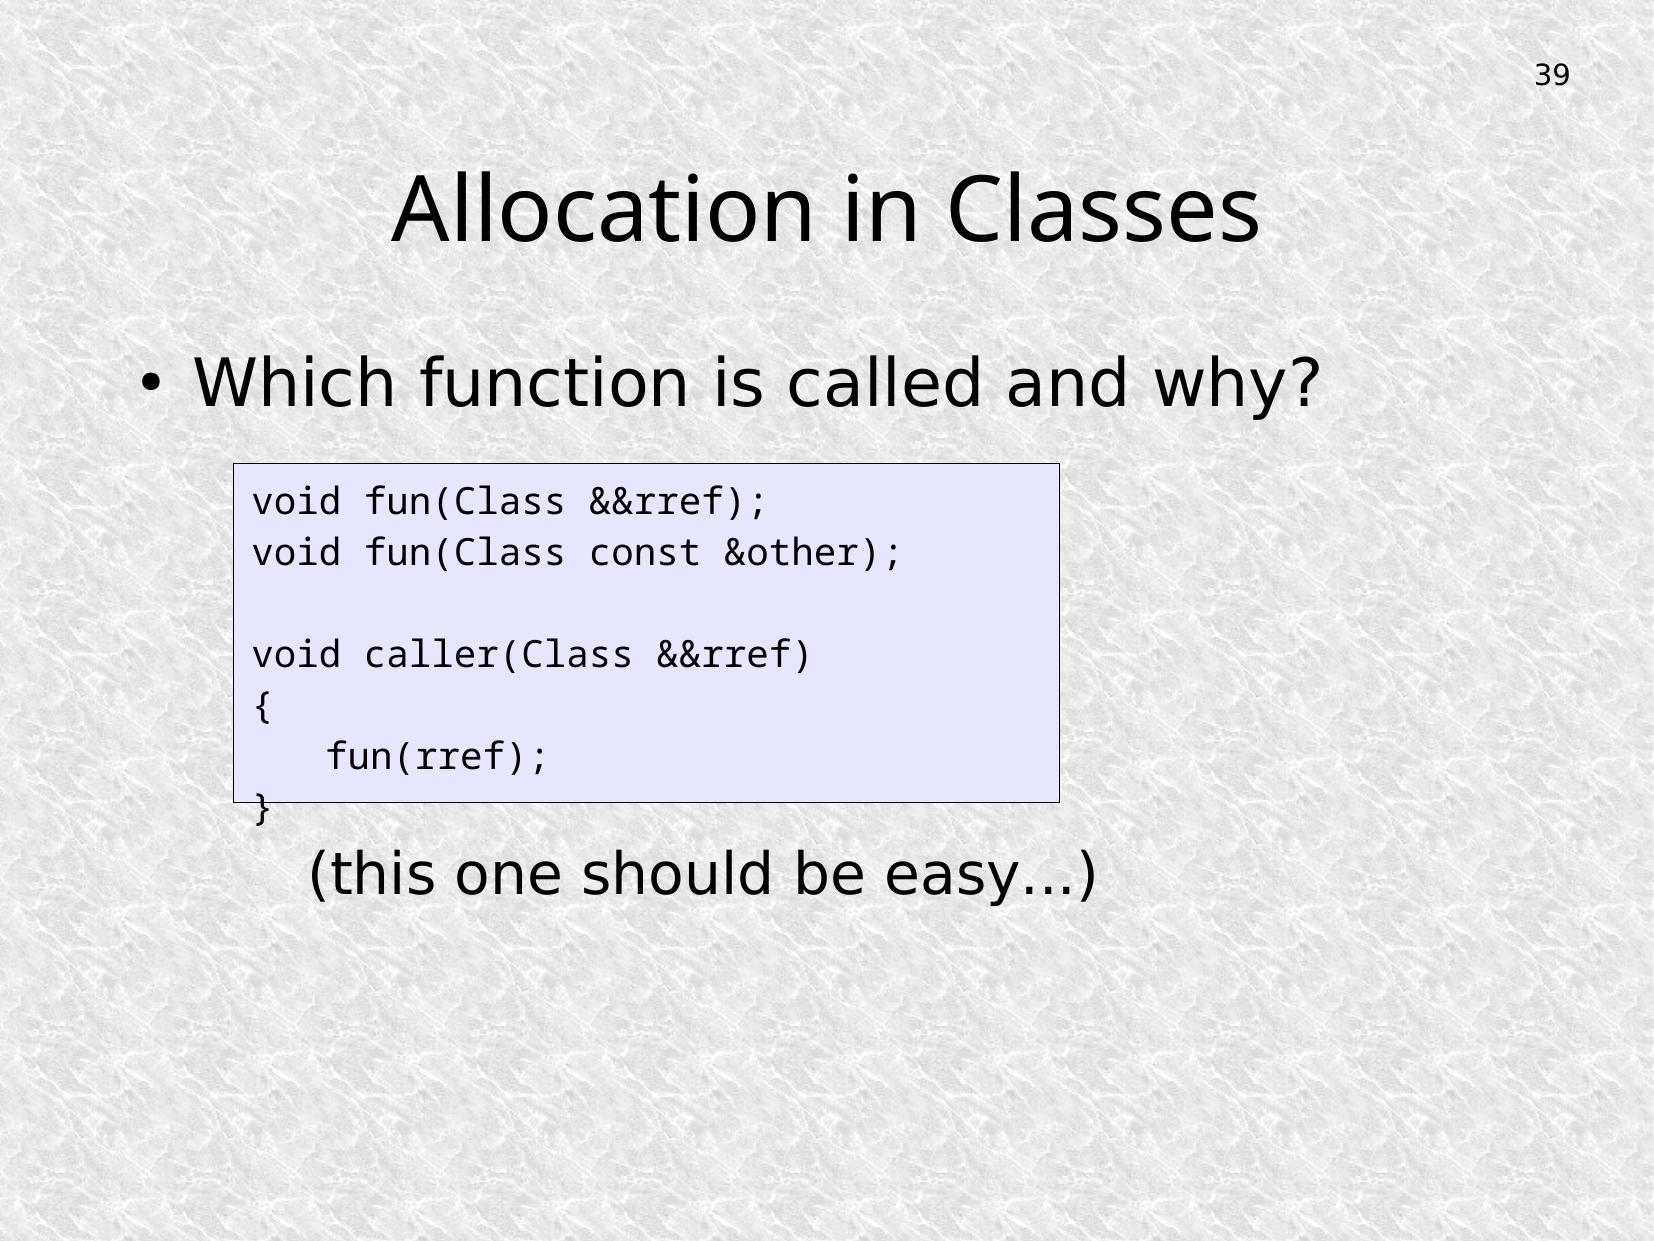

39
# Allocation in Classes
Which function is called and why?
(this one should be easy...)
void fun(Class &&rref);
void fun(Class const &other);
void caller(Class &&rref)
{
	fun(rref);
}